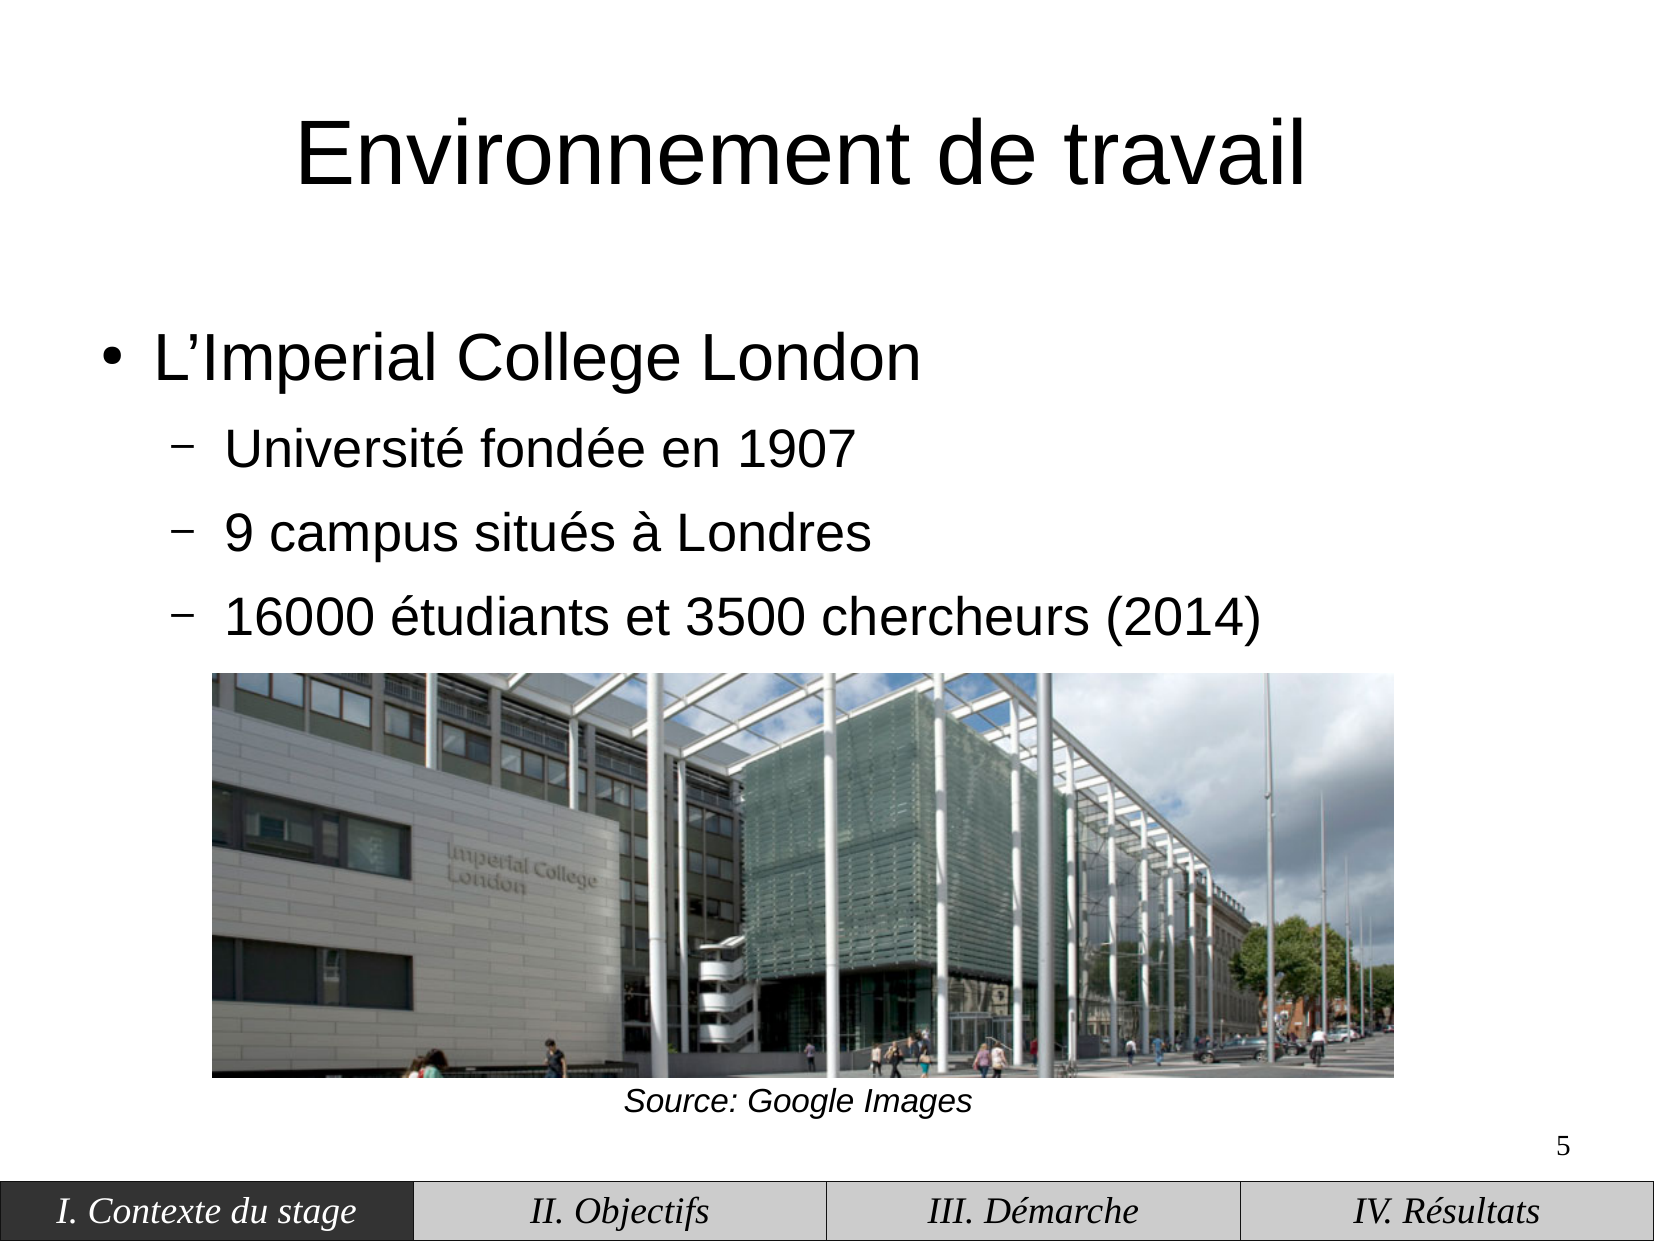

# Environnement de travail
L’Imperial College London
Université fondée en 1907
9 campus situés à Londres
16000 étudiants et 3500 chercheurs (2014)
Source: Google Images
5
I. Contexte du stage
II. Objectifs
III. Démarche
IV. Résultats